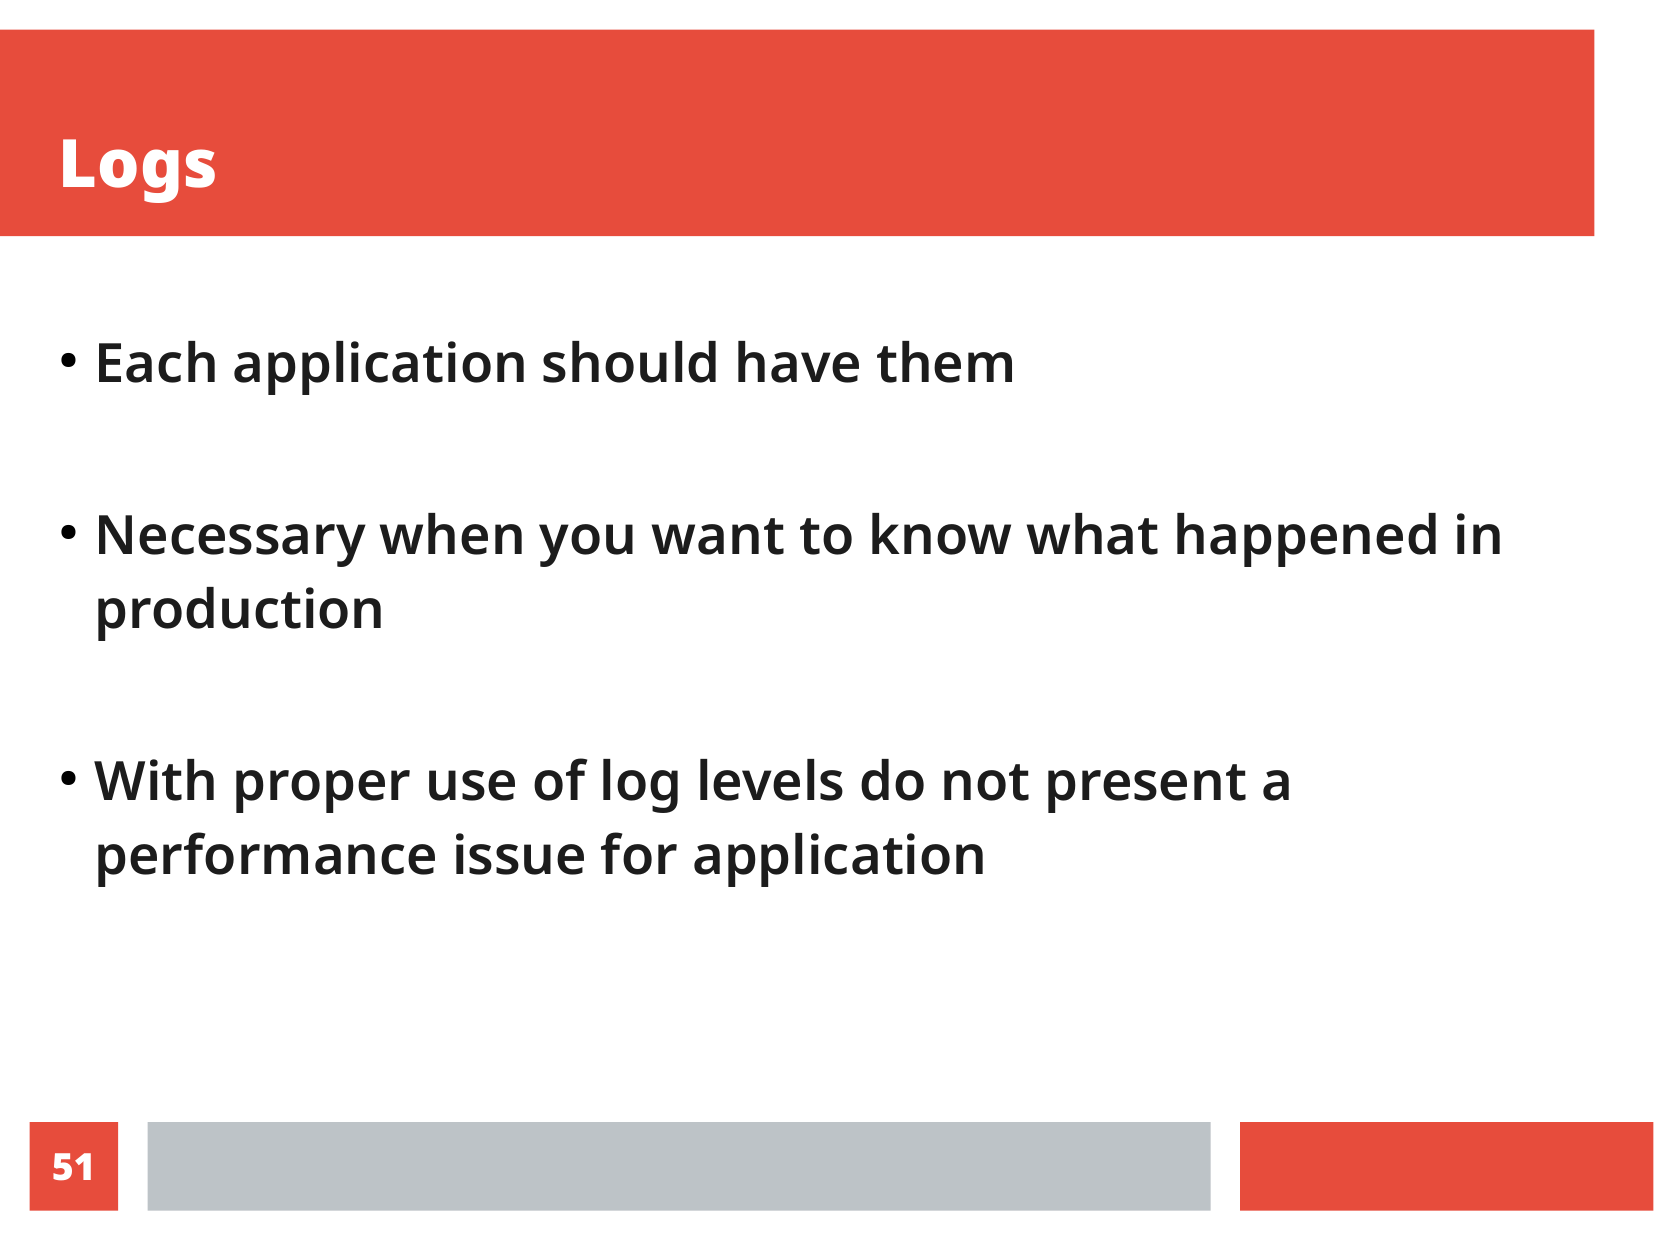

# Logs
Each application should have them
Necessary when you want to know what happened in production
With proper use of log levels do not present a performance issue for application
51